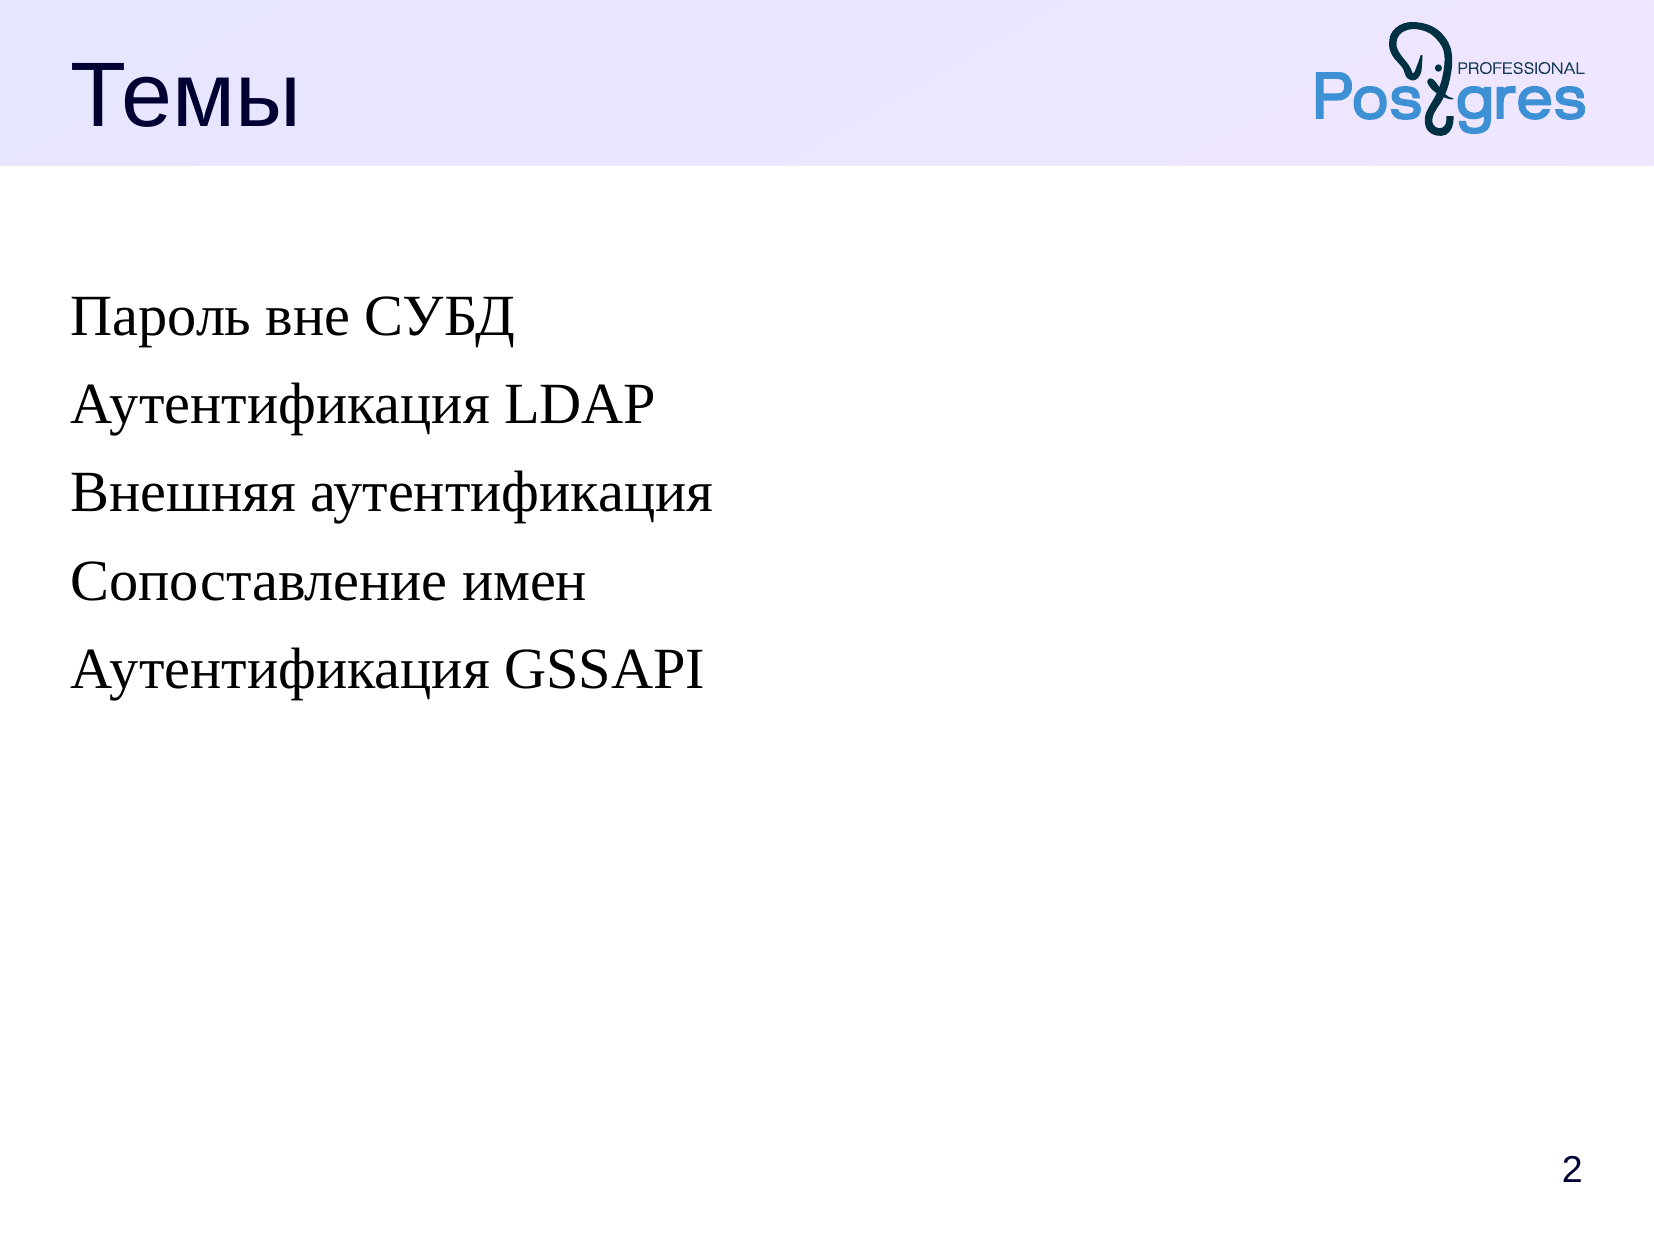

# Темы
Пароль вне СУБД
Аутентификация LDAP
Внешняя аутентификация
Сопоставление имен
Аутентификация GSSAPI